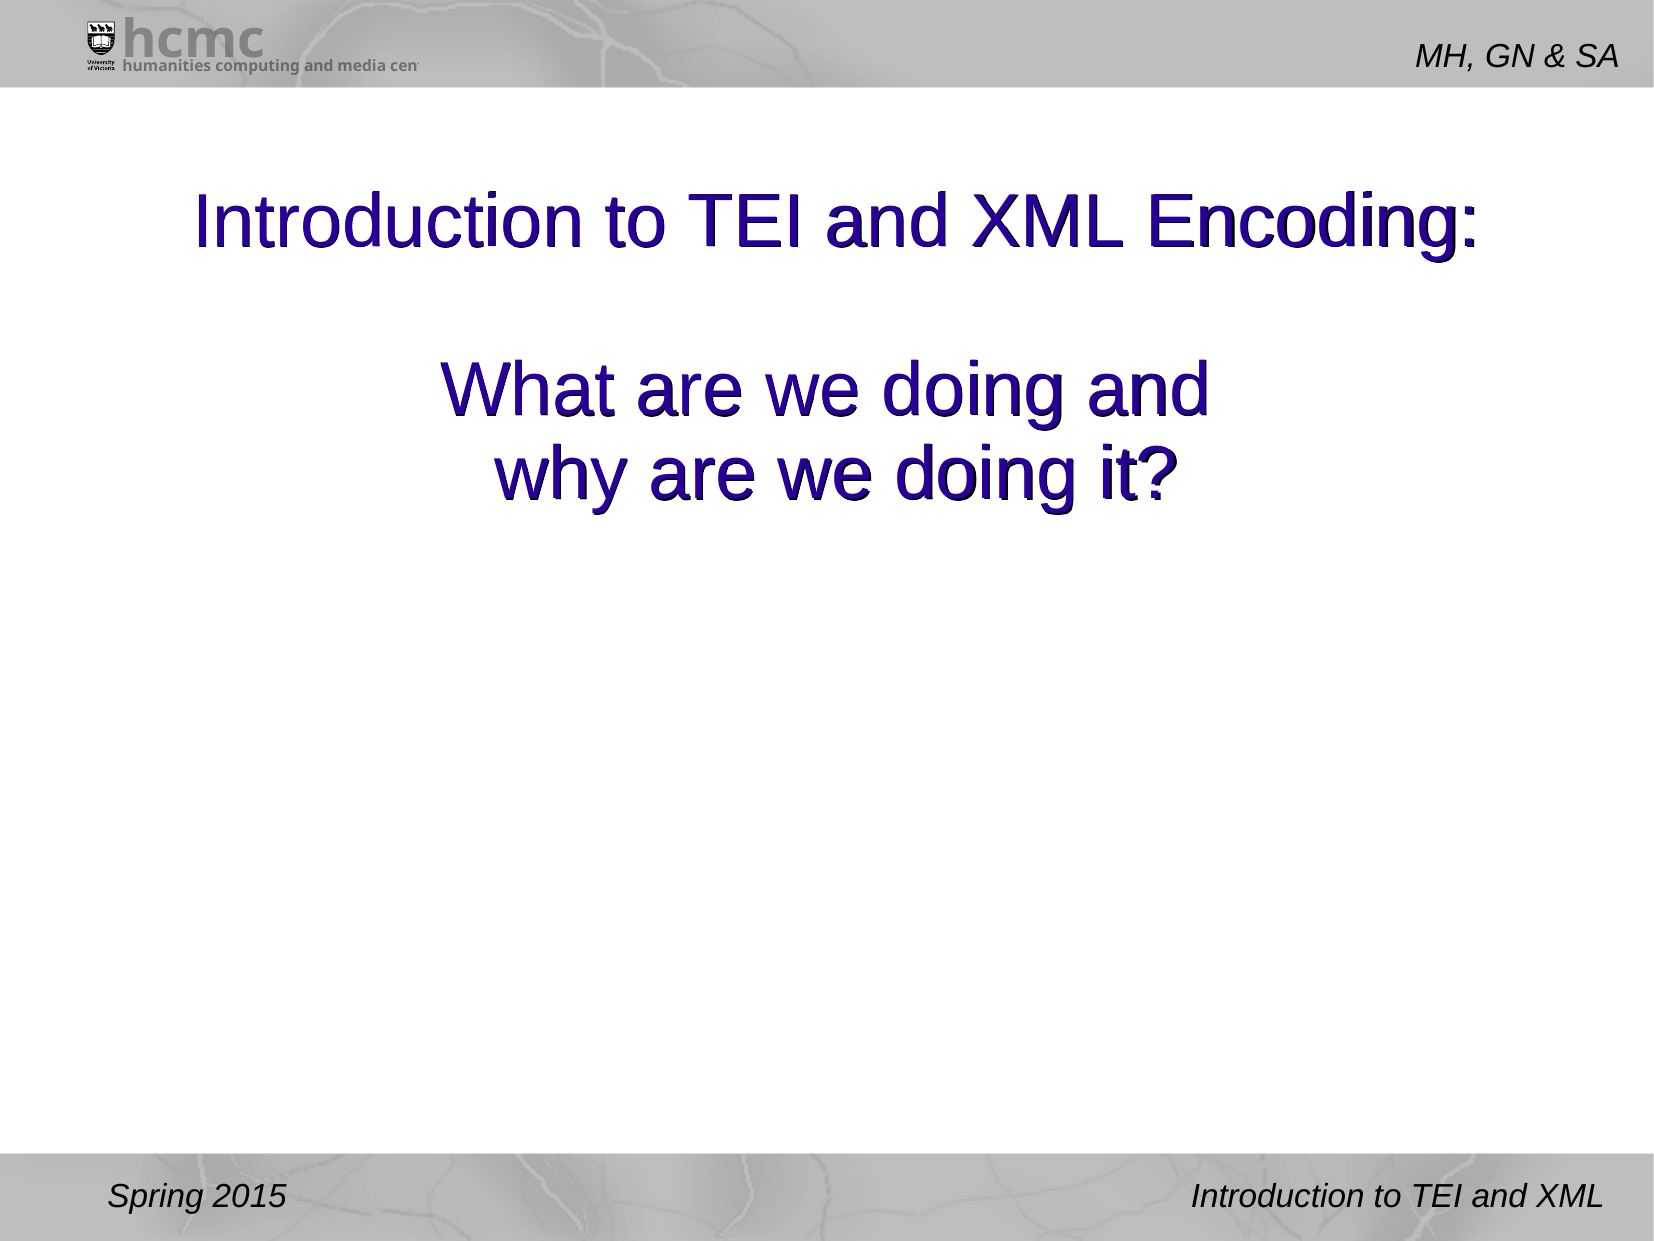

# Introduction to TEI and XML Encoding: What are we doing and why are we doing it?